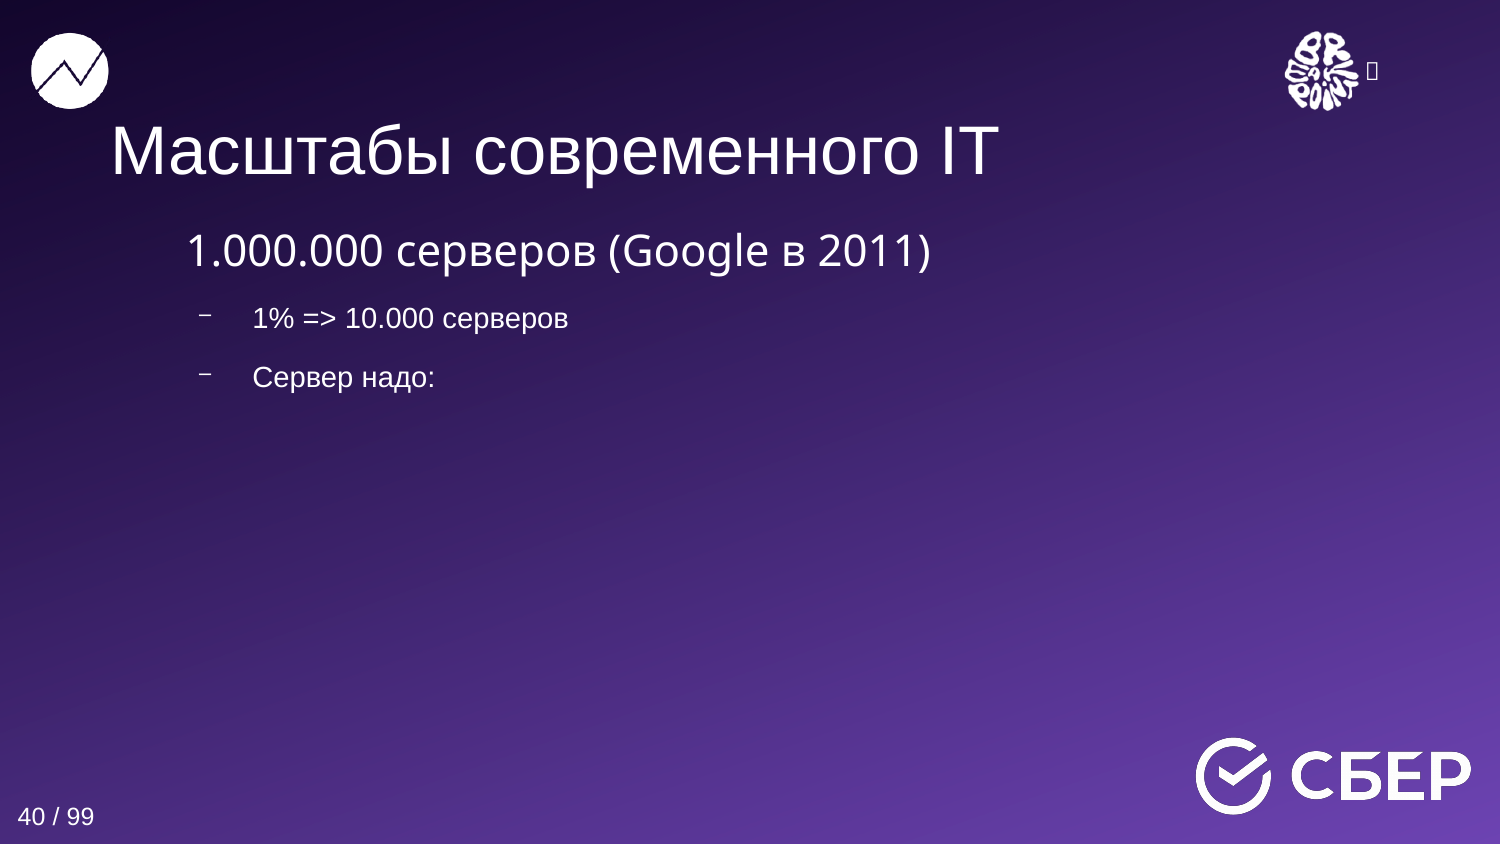

🐙
# Масштабы современного IT
1.000.000 серверов (Google в 2011)
1% => 10.000 серверов
Сервер надо: